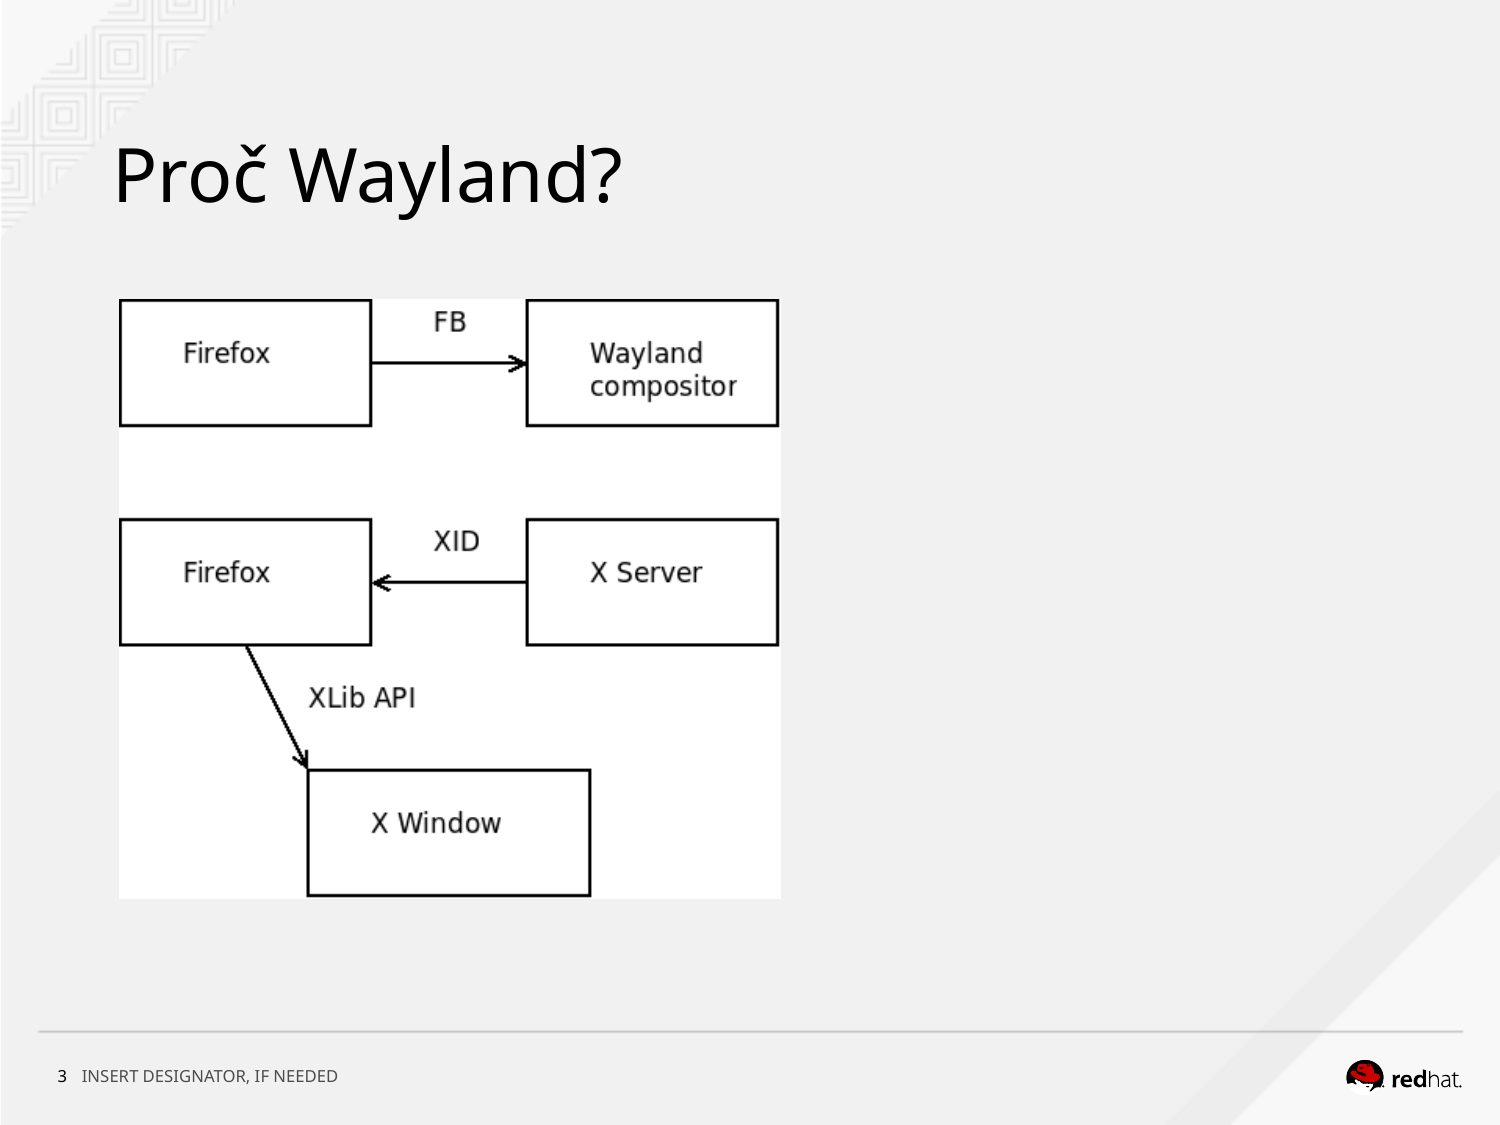

# Proč Wayland?
3
INSERT DESIGNATOR, IF NEEDED